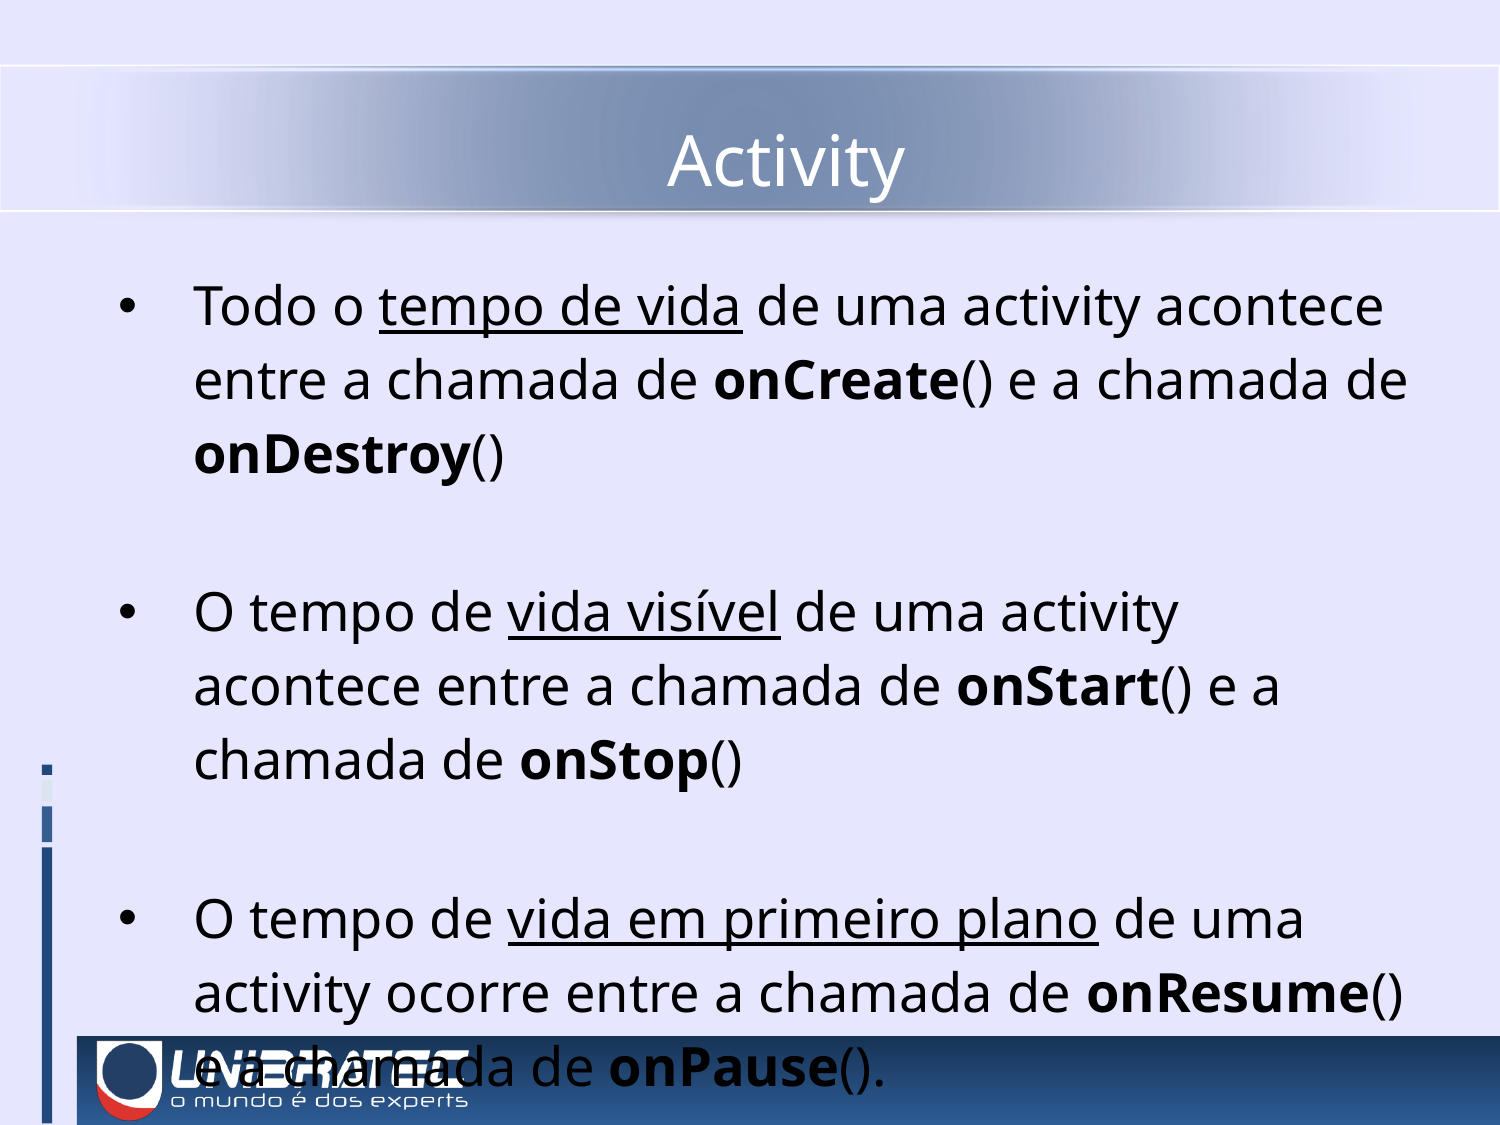

# Activity
Todo o tempo de vida de uma activity acontece entre a chamada de onCreate() e a chamada de onDestroy()
O tempo de vida visível de uma activity acontece entre a chamada de onStart() e a chamada de onStop()
O tempo de vida em primeiro plano de uma activity ocorre entre a chamada de onResume() e a chamada de onPause().